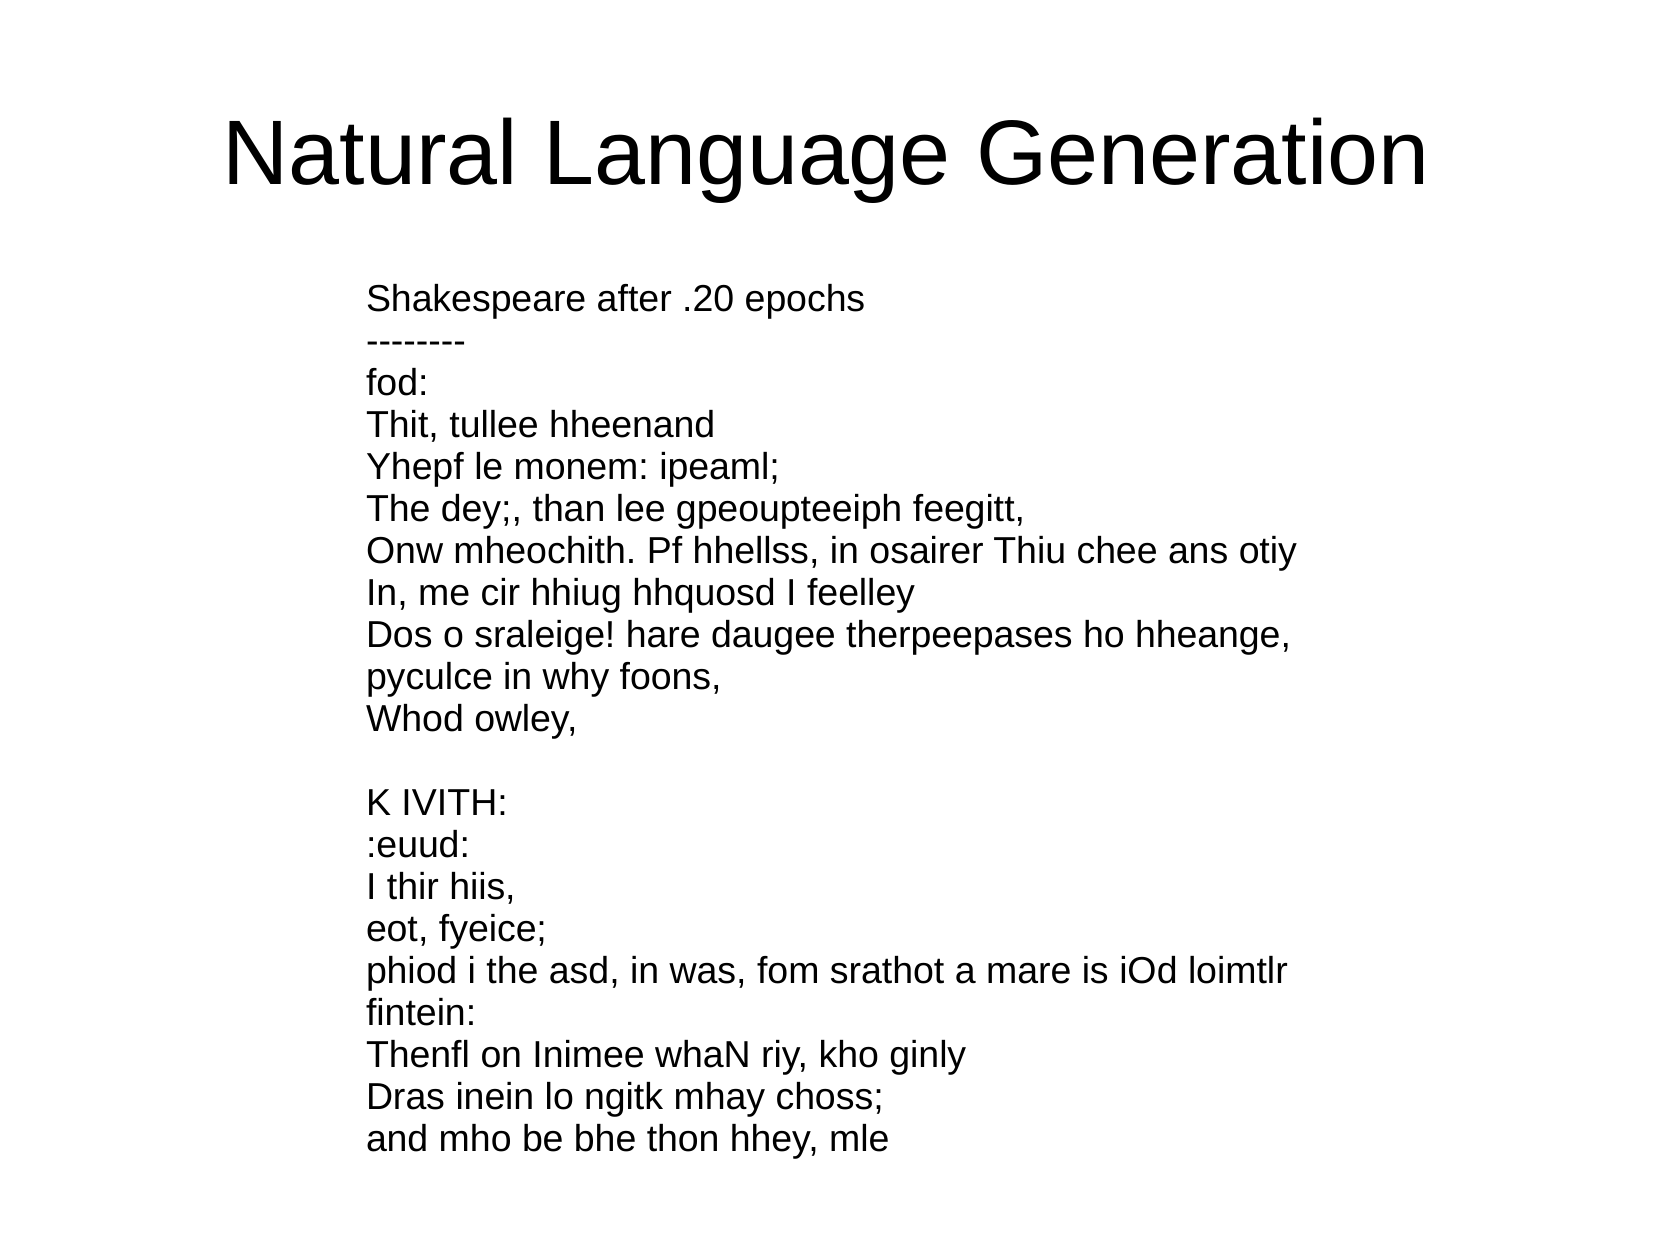

# Natural Language Generation
Shakespeare after .20 epochs
--------
fod:
Thit, tullee hheenand
Yhepf le monem: ipeaml;
The dey;, than lee gpeoupteeiph feegitt,
Onw mheochith. Pf hhellss, in osairer Thiu chee ans otiy
In, me cir hhiug hhquosd I feelley
Dos o sraleige! hare daugee therpeepases ho hheange,
pyculce in why foons,
Whod owley,
K IVITH:
:euud:
I thir hiis,
eot, fyeice;
phiod i the asd, in was, fom srathot a mare is iOd loimtlr
fintein:
Thenfl on Inimee whaN riy, kho ginly
Dras inein lo ngitk mhay choss;
and mho be bhe thon hhey, mle